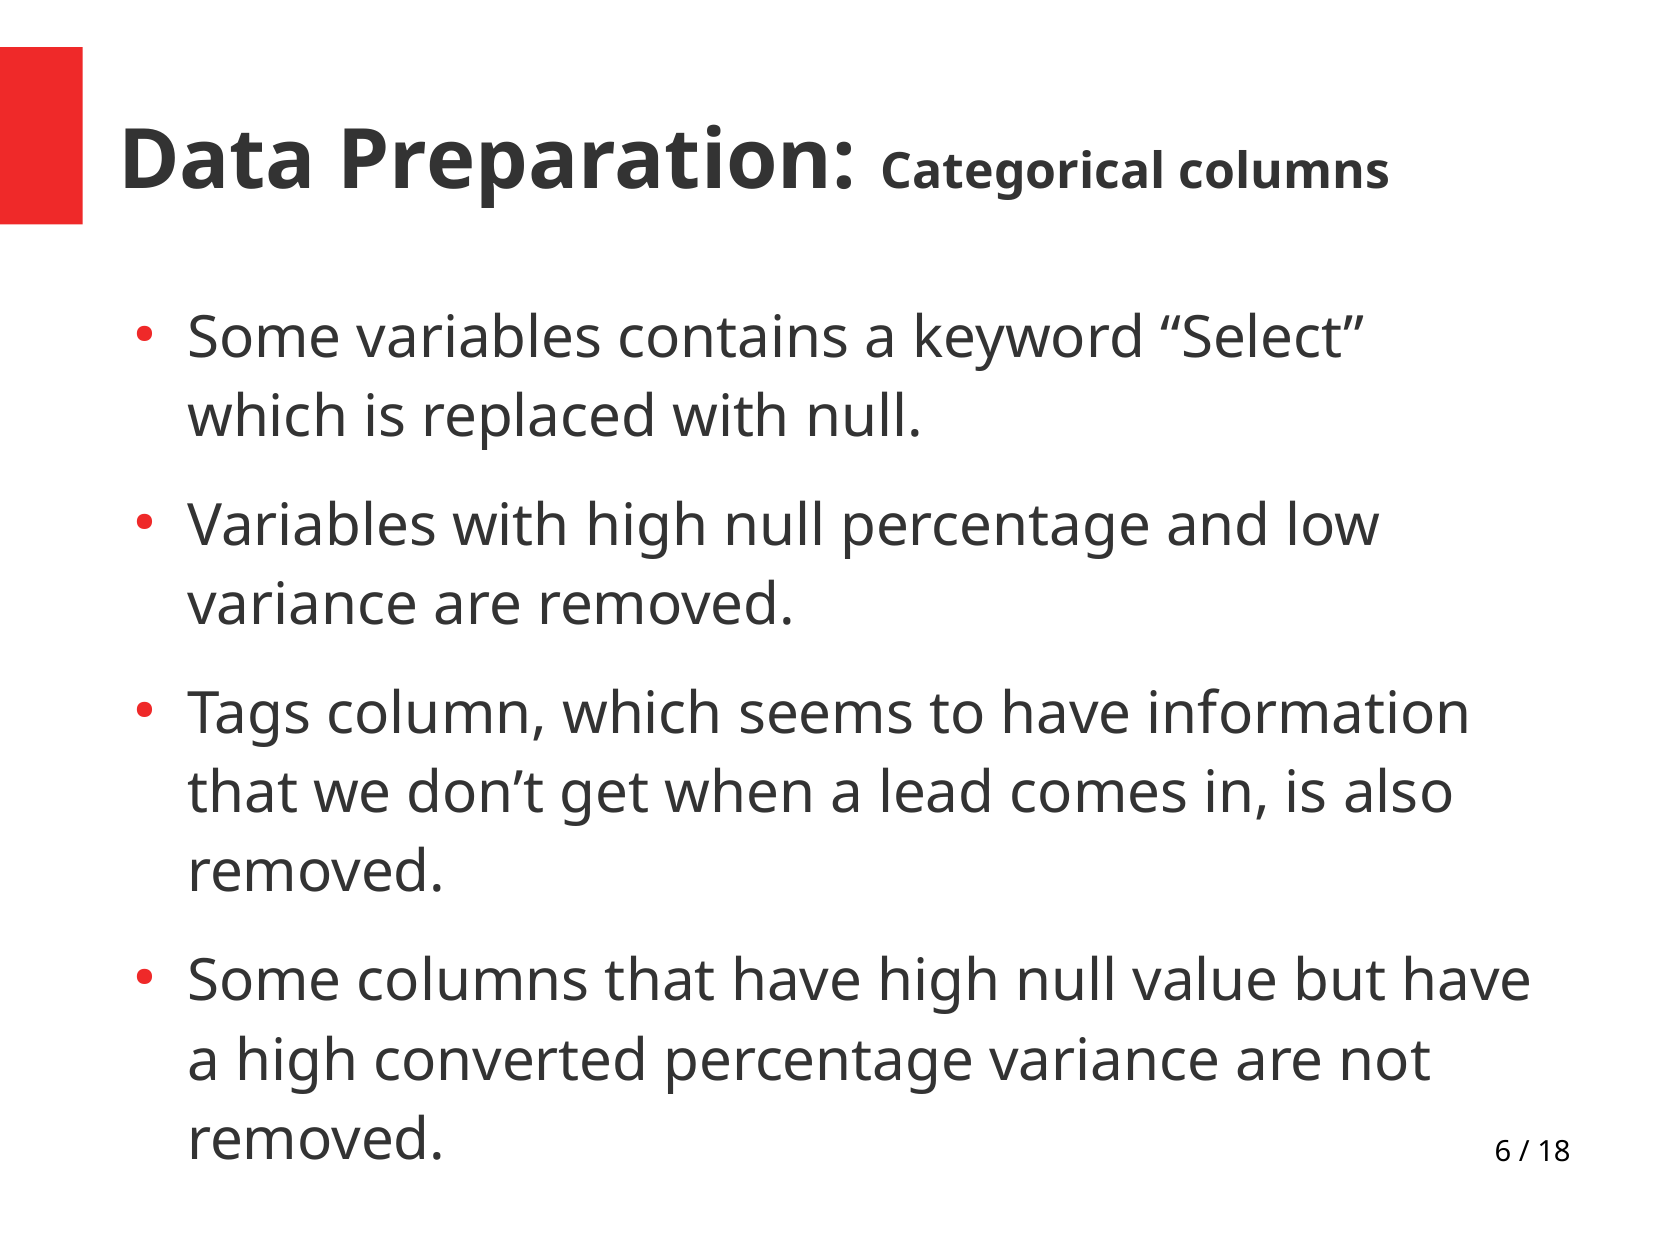

# Data Preparation: Categorical columns
Some variables contains a keyword “Select” which is replaced with null.
Variables with high null percentage and low variance are removed.
Tags column, which seems to have information that we don’t get when a lead comes in, is also removed.
Some columns that have high null value but have a high converted percentage variance are not removed.
6